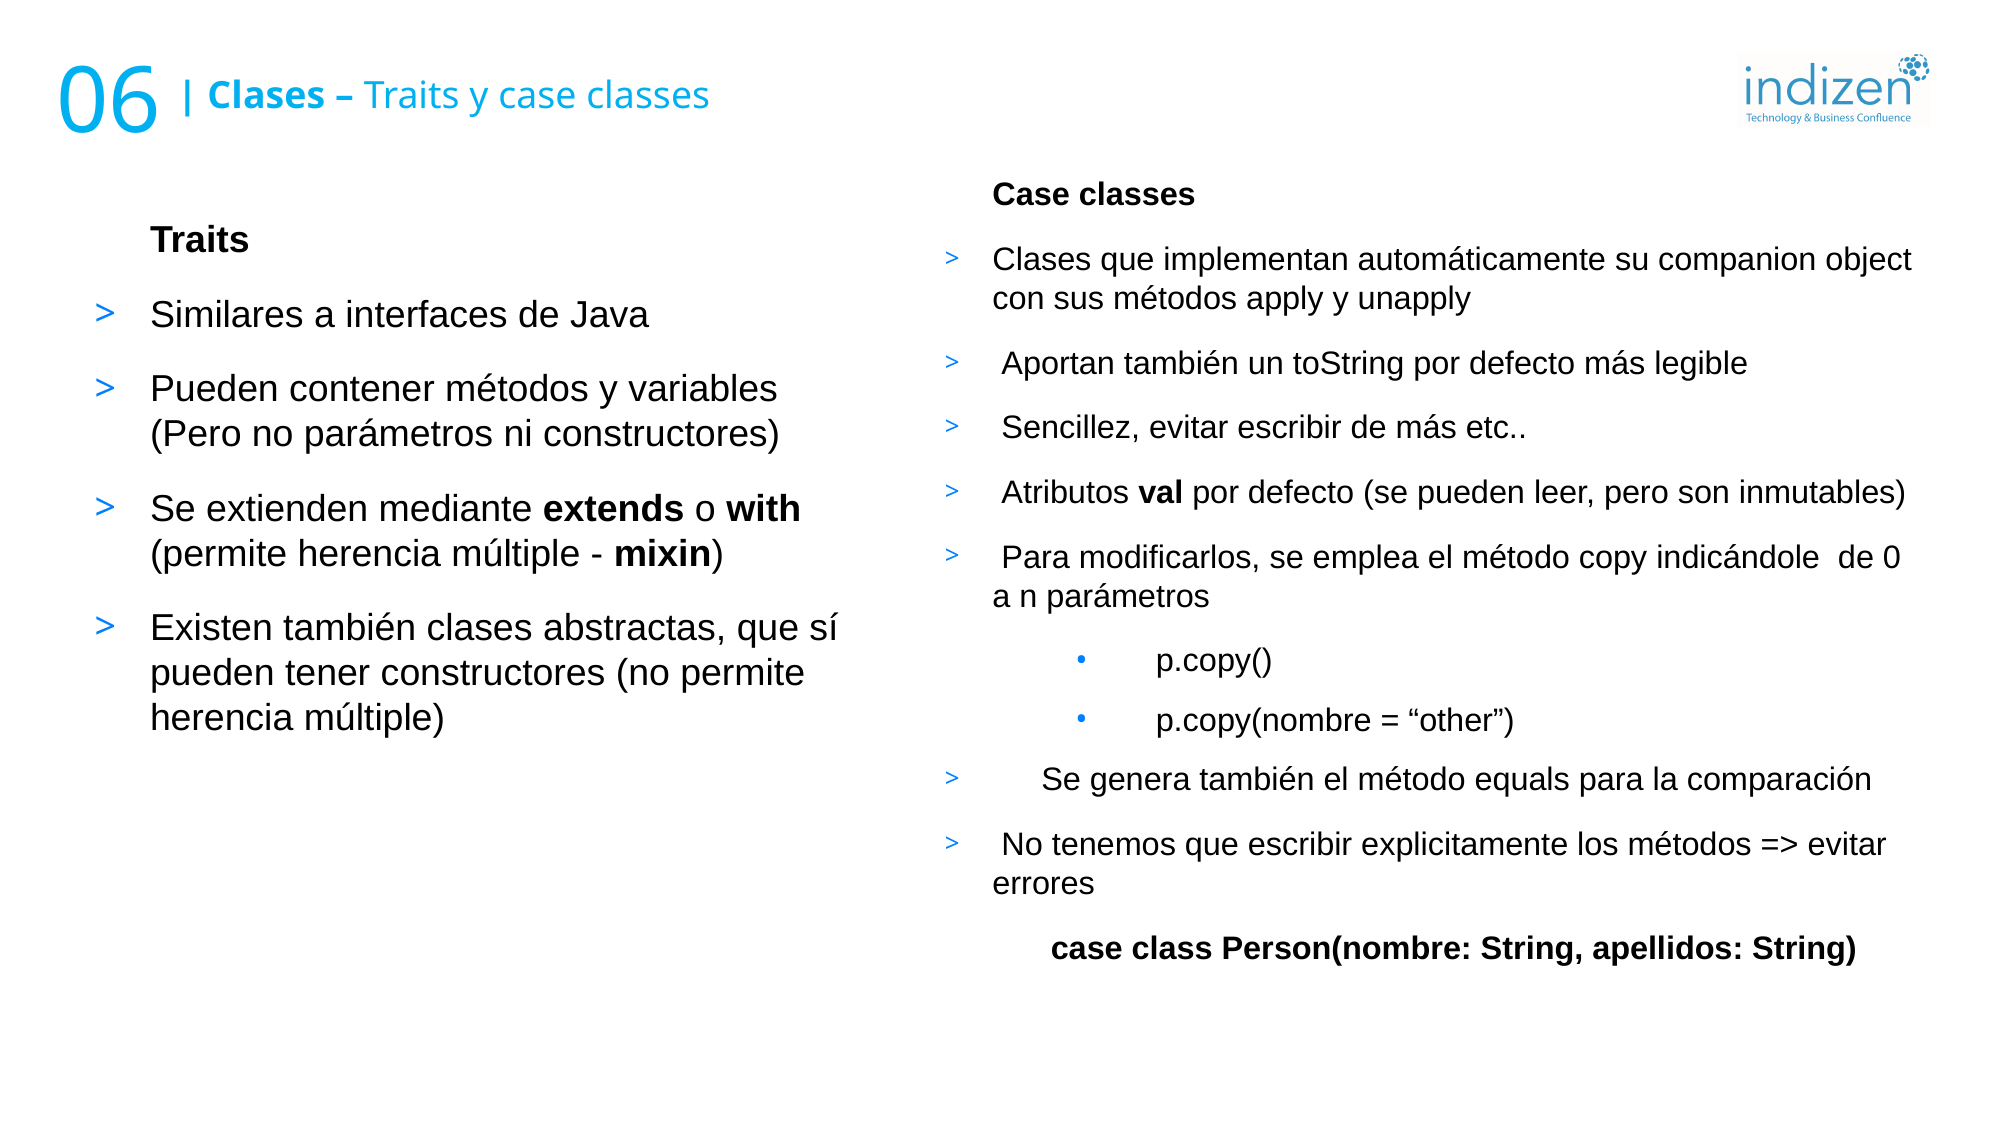

06
| Clases – Traits y case classes
Case classes
Clases que implementan automáticamente su companion object con sus métodos apply y unapply
 Aportan también un toString por defecto más legible
 Sencillez, evitar escribir de más etc..
 Atributos val por defecto (se pueden leer, pero son inmutables)
 Para modificarlos, se emplea el método copy indicándole de 0 a n parámetros
p.copy()
p.copy(nombre = “other”)
Se genera también el método equals para la comparación
 No tenemos que escribir explicitamente los métodos => evitar errores
case class Person(nombre: String, apellidos: String)
Traits
Similares a interfaces de Java
Pueden contener métodos y variables (Pero no parámetros ni constructores)
Se extienden mediante extends o with (permite herencia múltiple - mixin)
Existen también clases abstractas, que sí pueden tener constructores (no permite herencia múltiple)